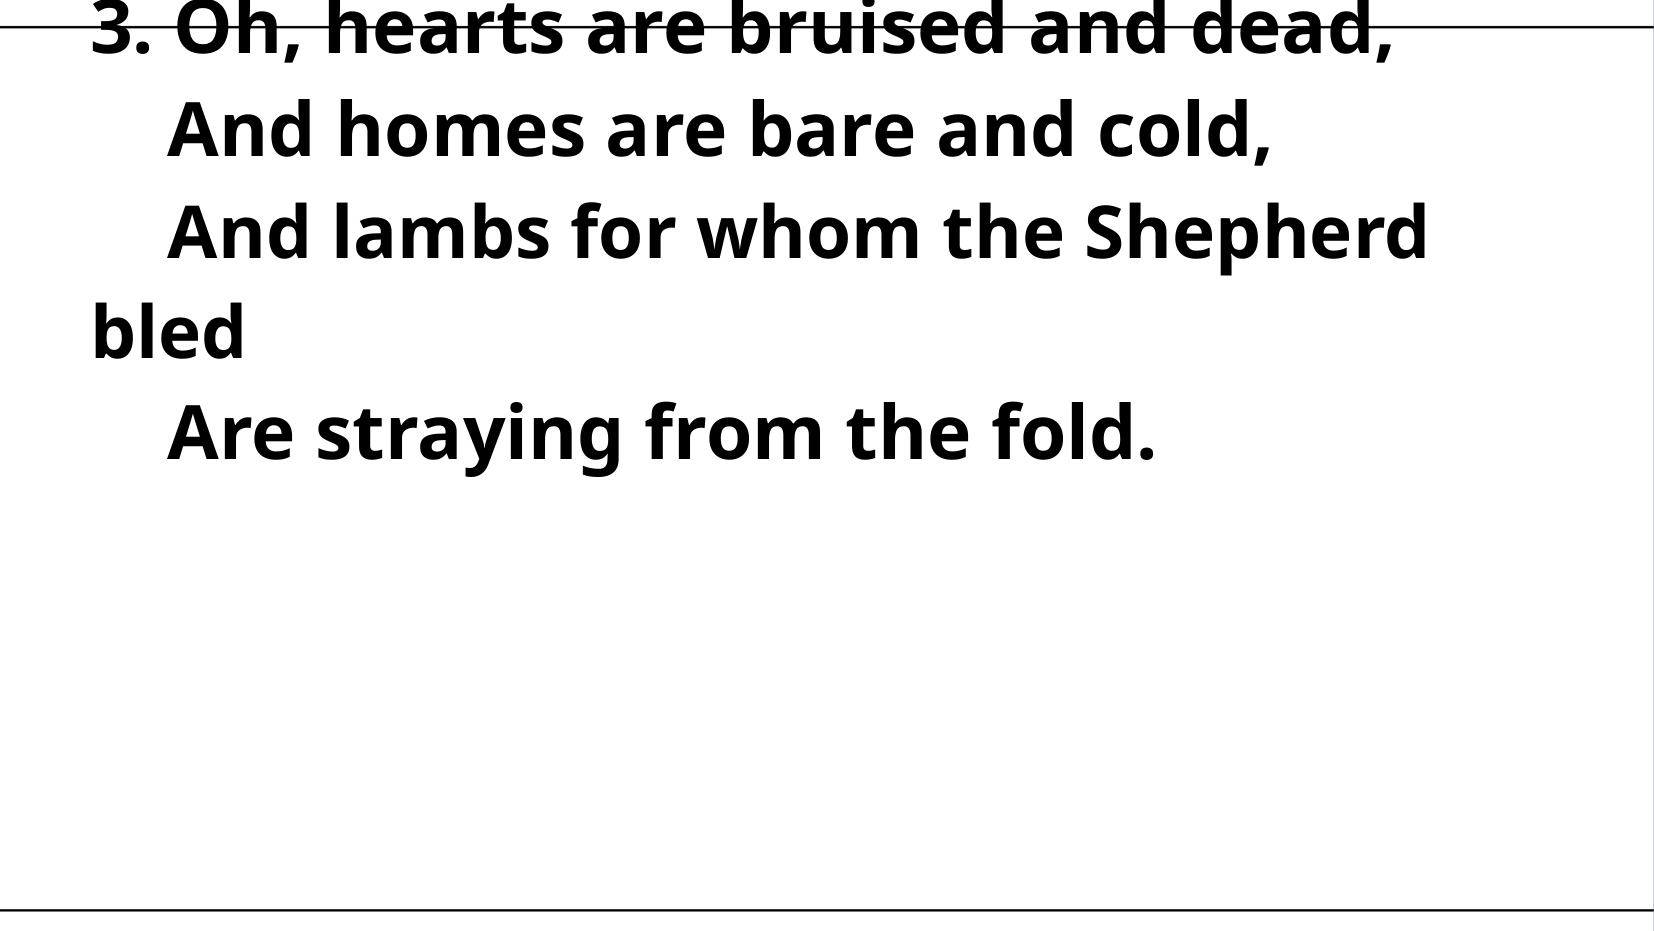

# 3. Oh, hearts are bruised and dead, And homes are bare and cold, And lambs for whom the Shepherd bled Are straying from the fold.